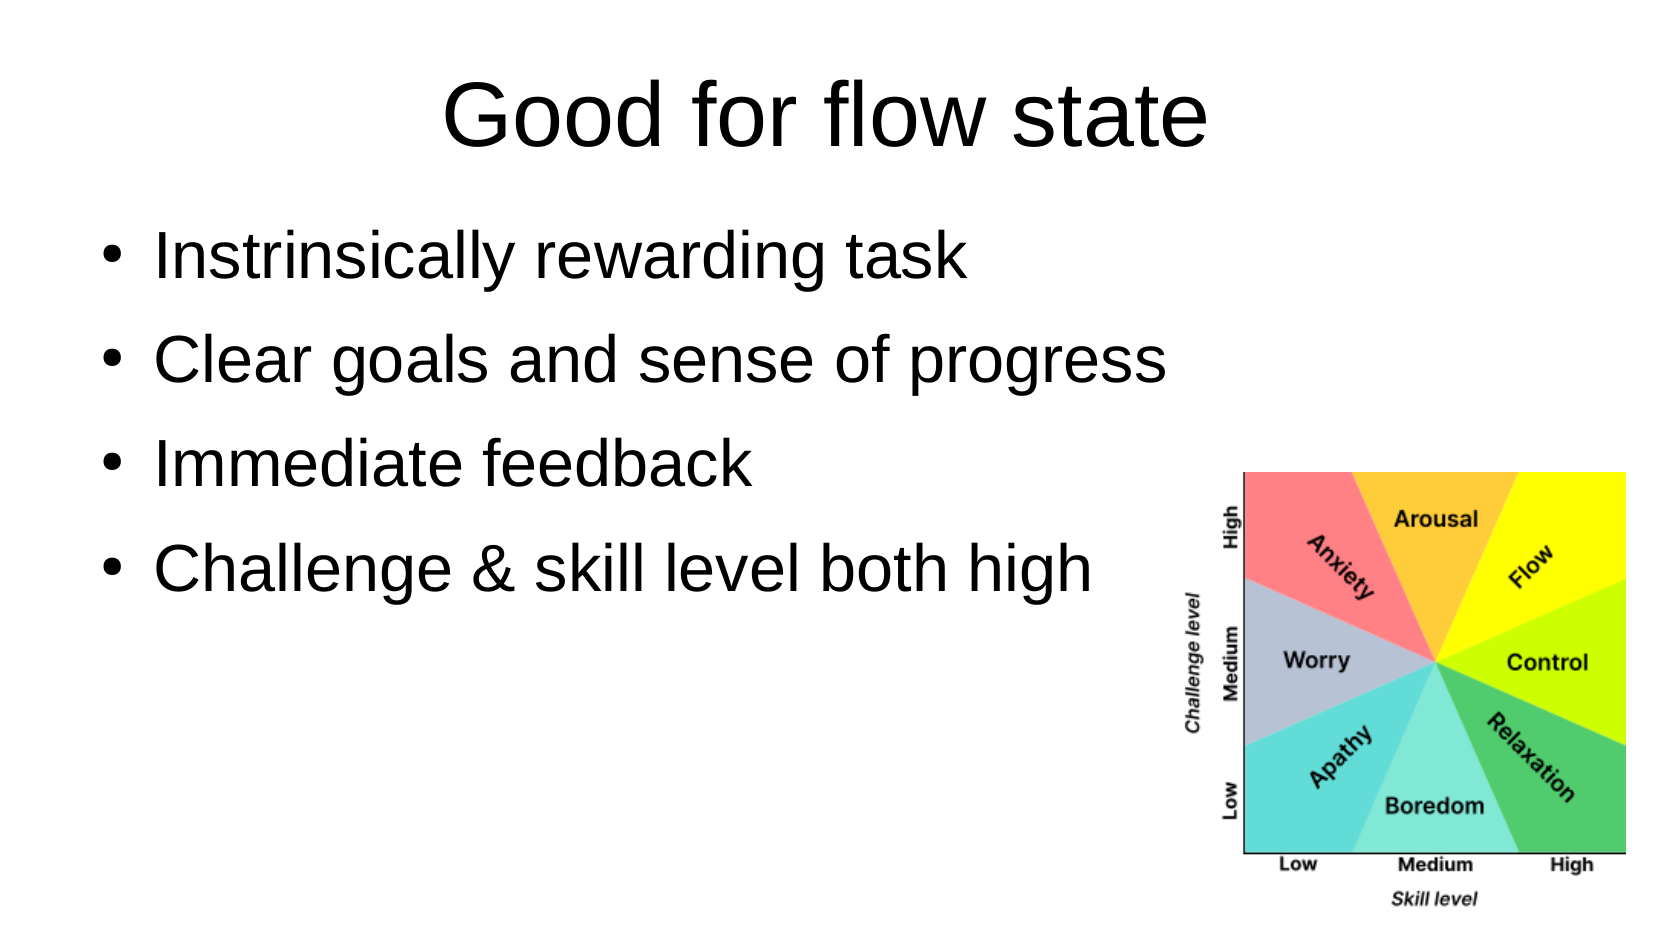

# Good for flow state
Instrinsically rewarding task
Clear goals and sense of progress
Immediate feedback
Challenge & skill level both high